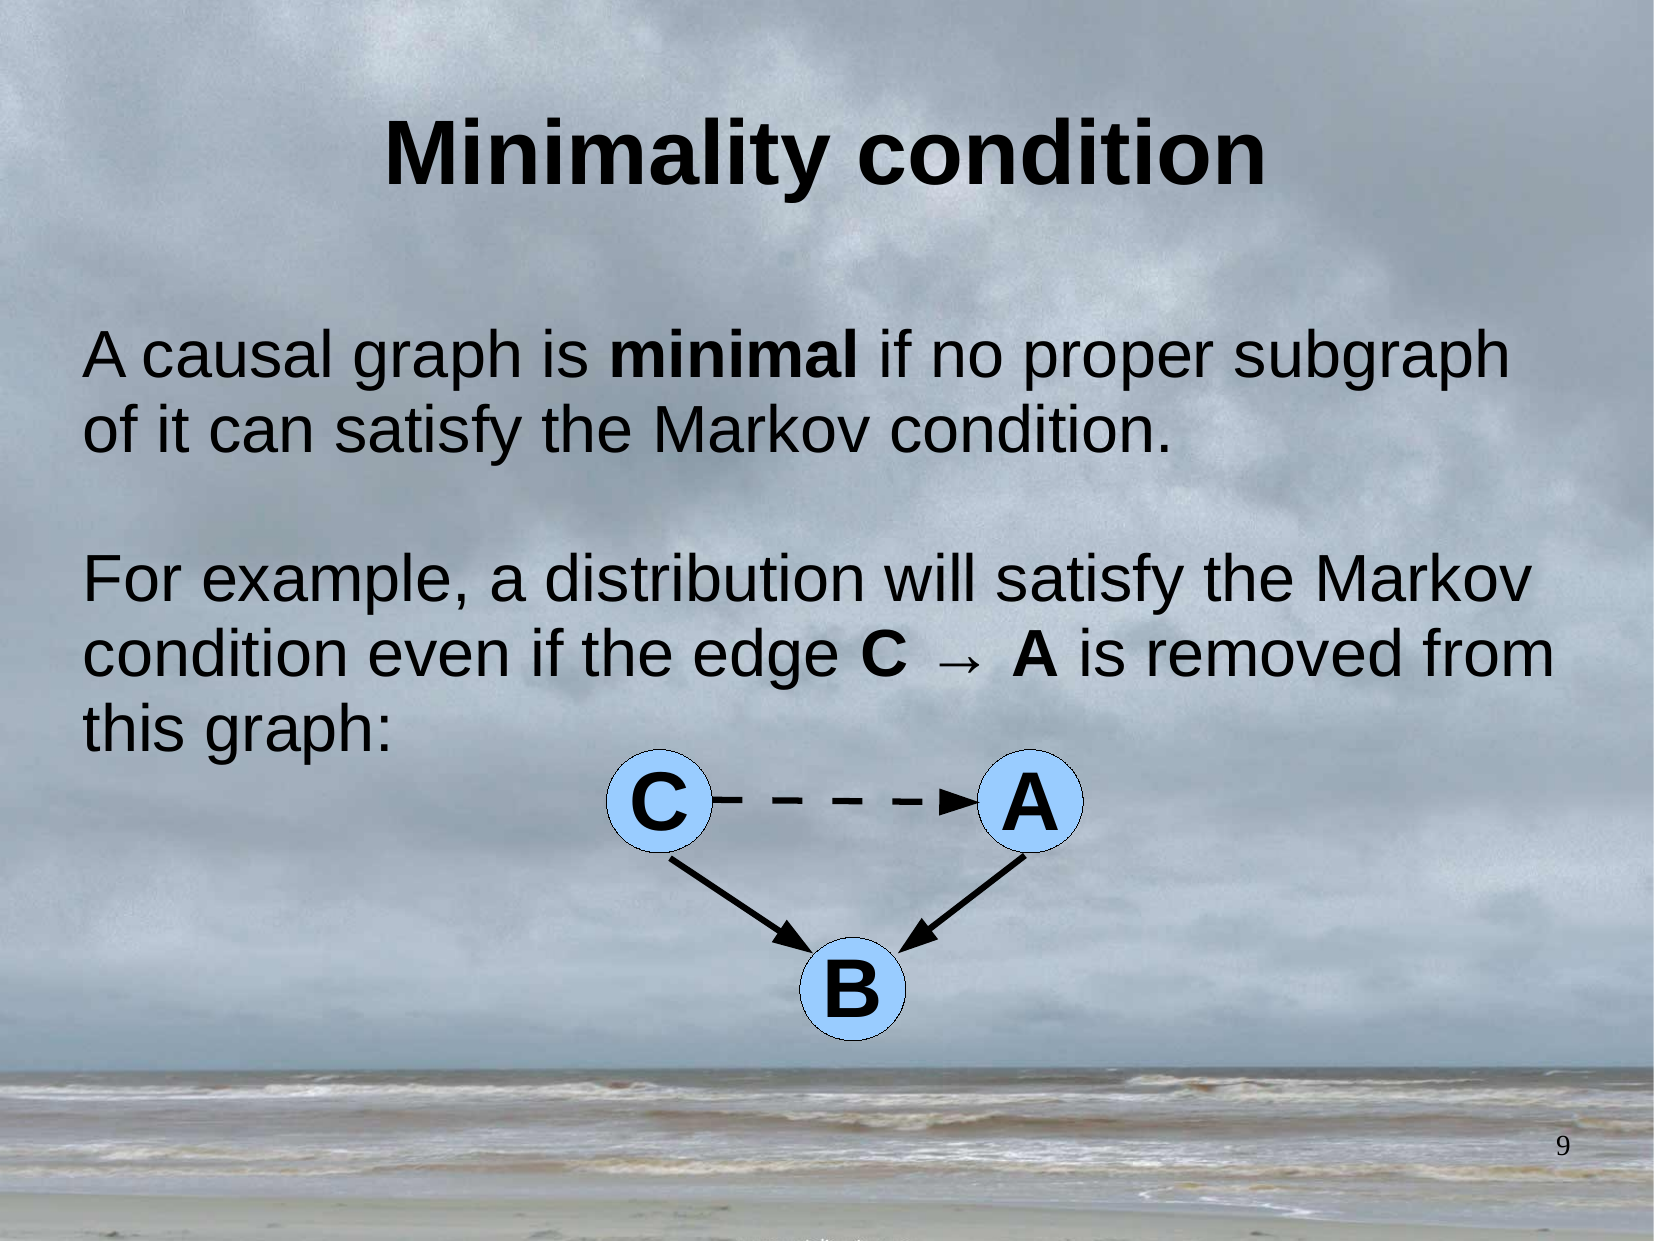

# Minimality condition
A causal graph is minimal if no proper subgraph of it can satisfy the Markov condition.
For example, a distribution will satisfy the Markov condition even if the edge C → A is removed from this graph:
C
A
B
9